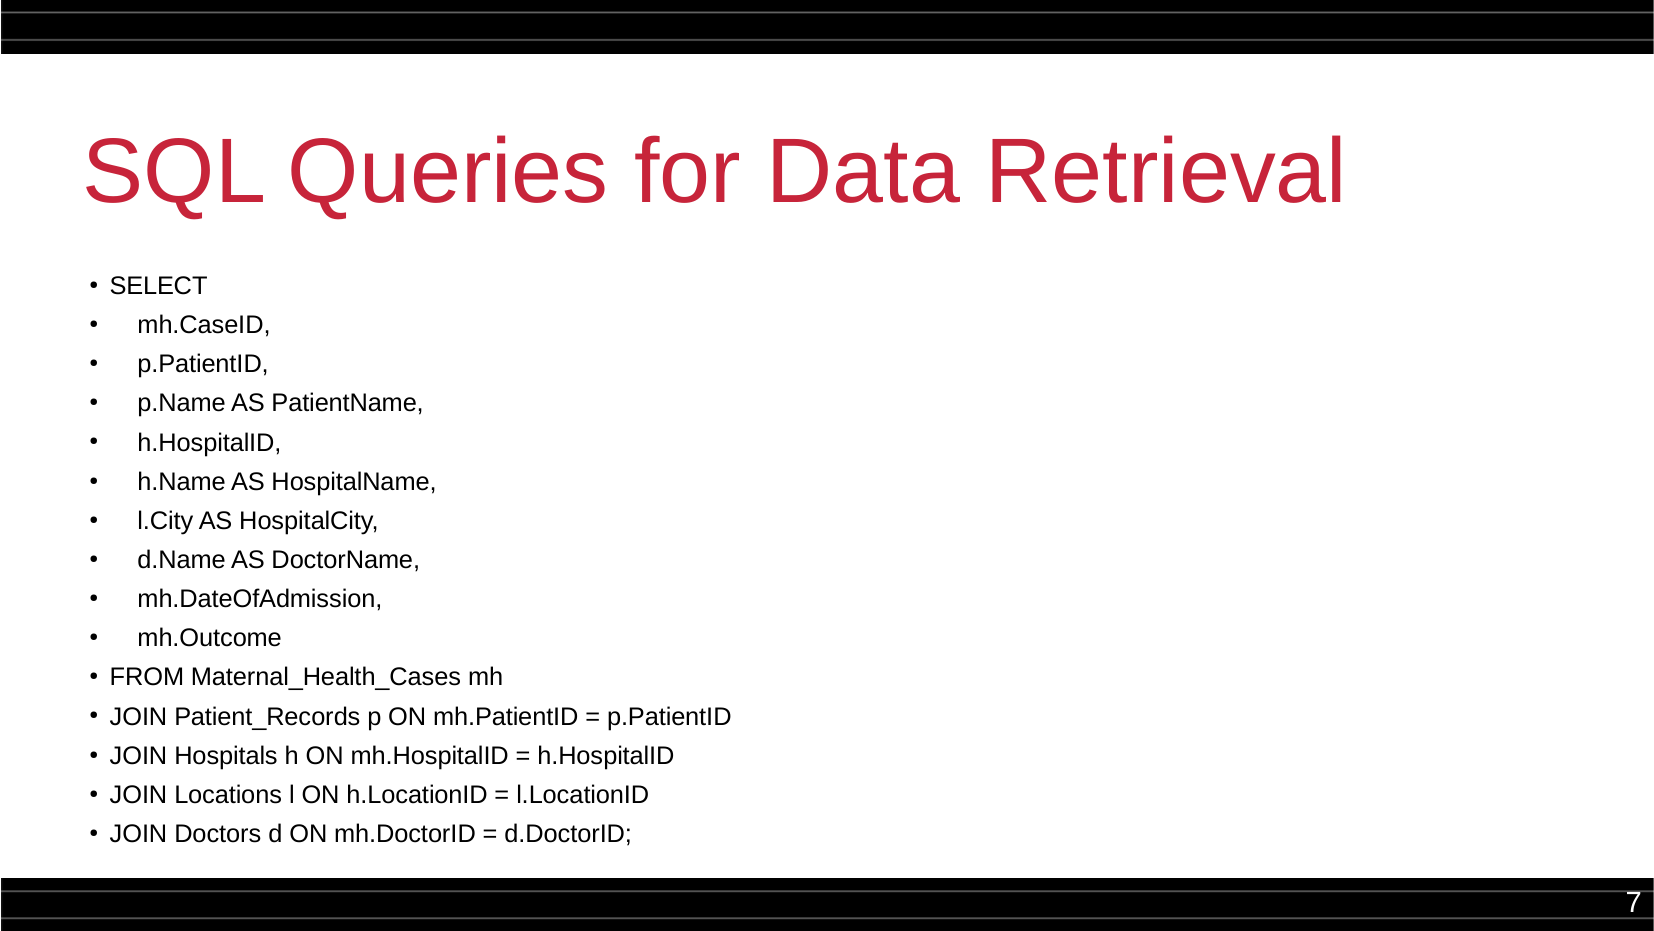

# SQL Queries for Data Retrieval
SELECT
 mh.CaseID,
 p.PatientID,
 p.Name AS PatientName,
 h.HospitalID,
 h.Name AS HospitalName,
 l.City AS HospitalCity,
 d.Name AS DoctorName,
 mh.DateOfAdmission,
 mh.Outcome
FROM Maternal_Health_Cases mh
JOIN Patient_Records p ON mh.PatientID = p.PatientID
JOIN Hospitals h ON mh.HospitalID = h.HospitalID
JOIN Locations l ON h.LocationID = l.LocationID
JOIN Doctors d ON mh.DoctorID = d.DoctorID;